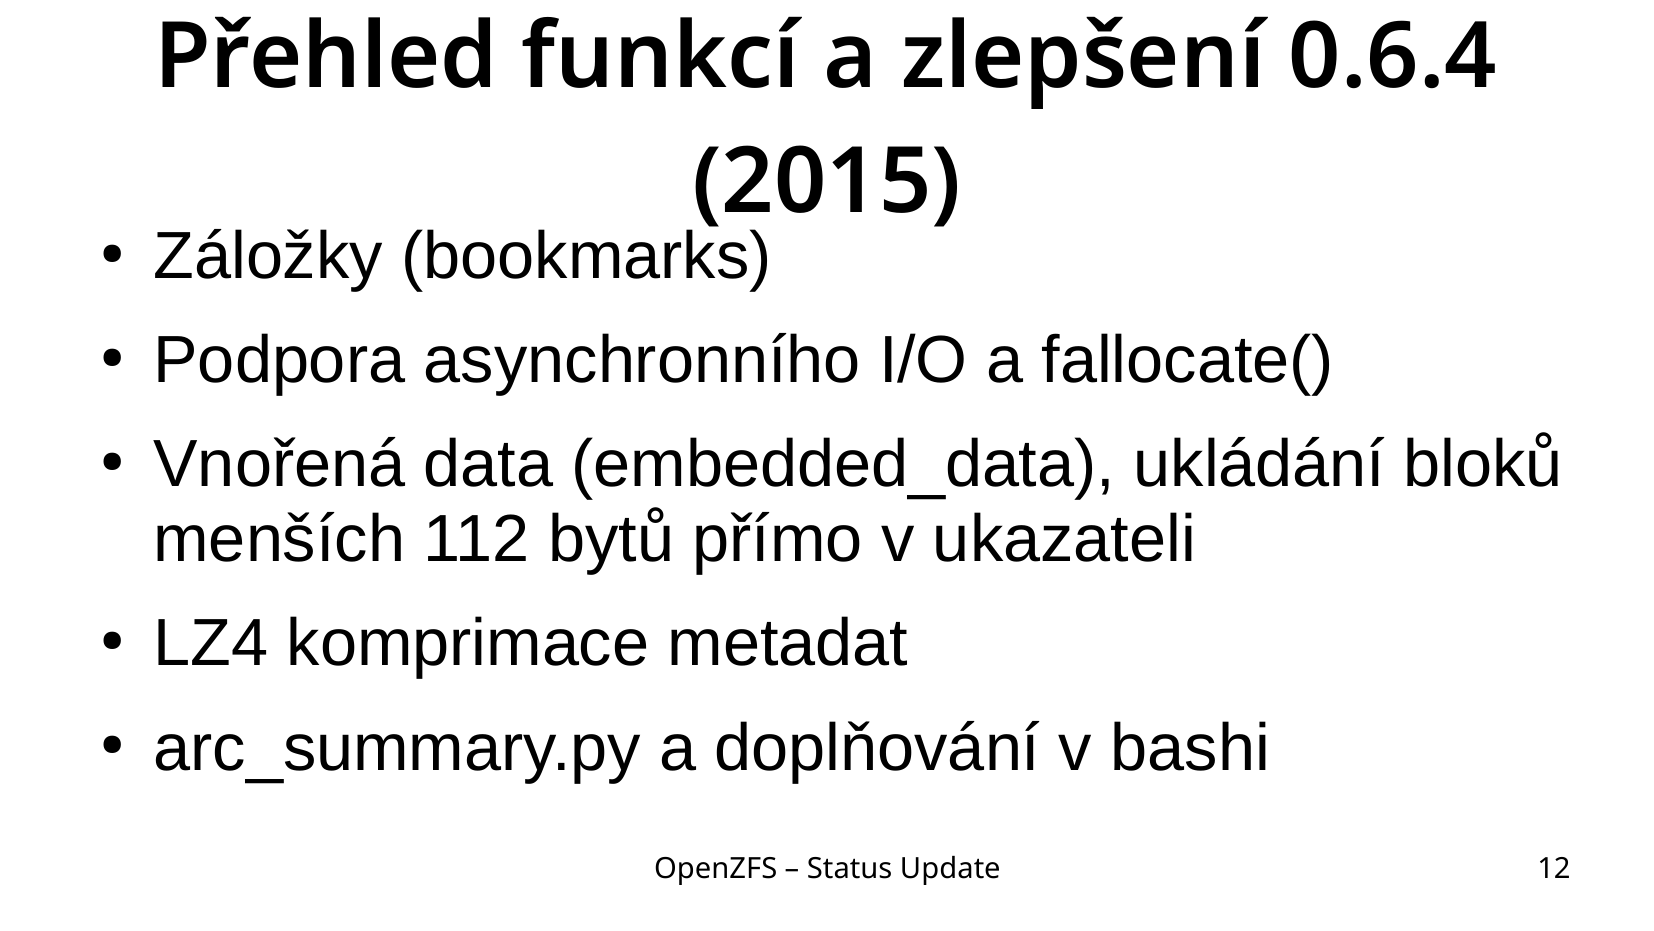

# Přehled funkcí a zlepšení 0.6.4 (2015)
Záložky (bookmarks)
Podpora asynchronního I/O a fallocate()
Vnořená data (embedded_data), ukládání bloků menších 112 bytů přímo v ukazateli
LZ4 komprimace metadat
arc_summary.py a doplňování v bashi
OpenZFS – Status Update
12